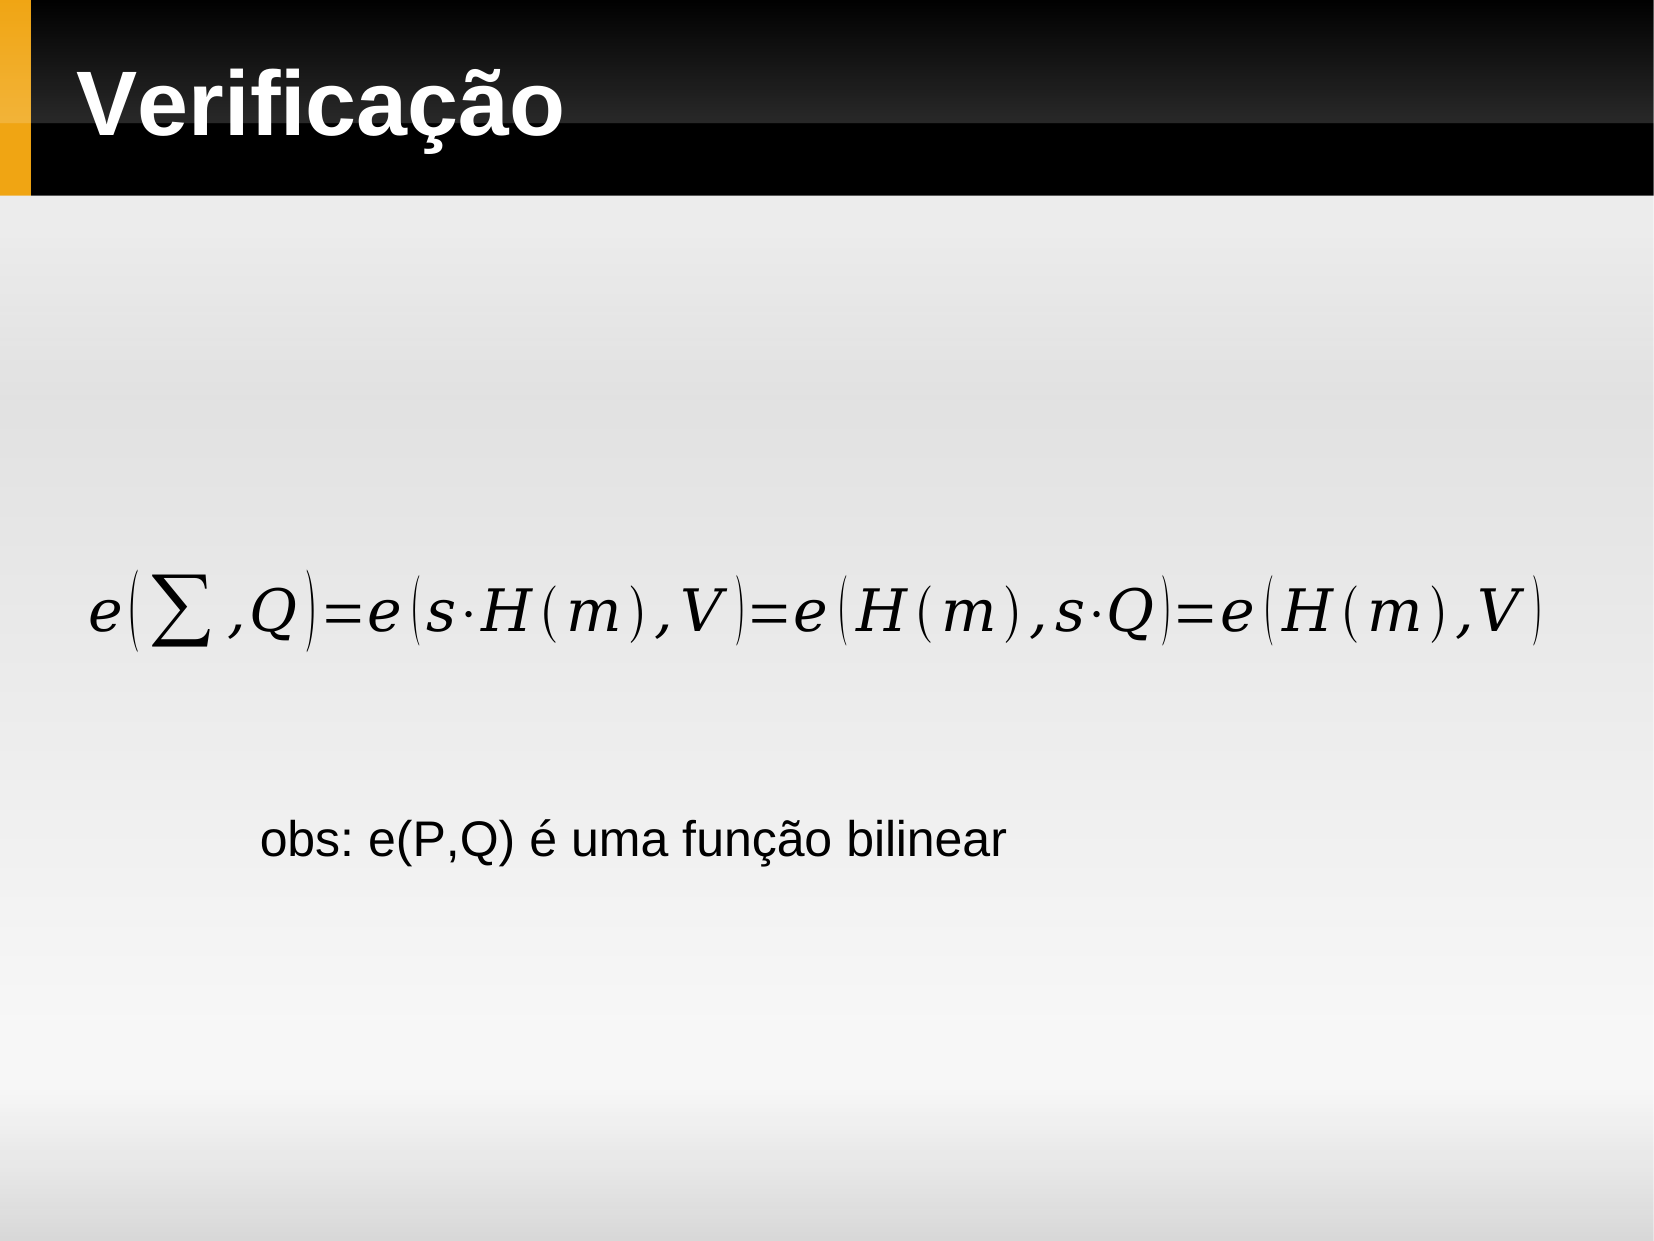

# Verificação
obs: e(P,Q) é uma função bilinear